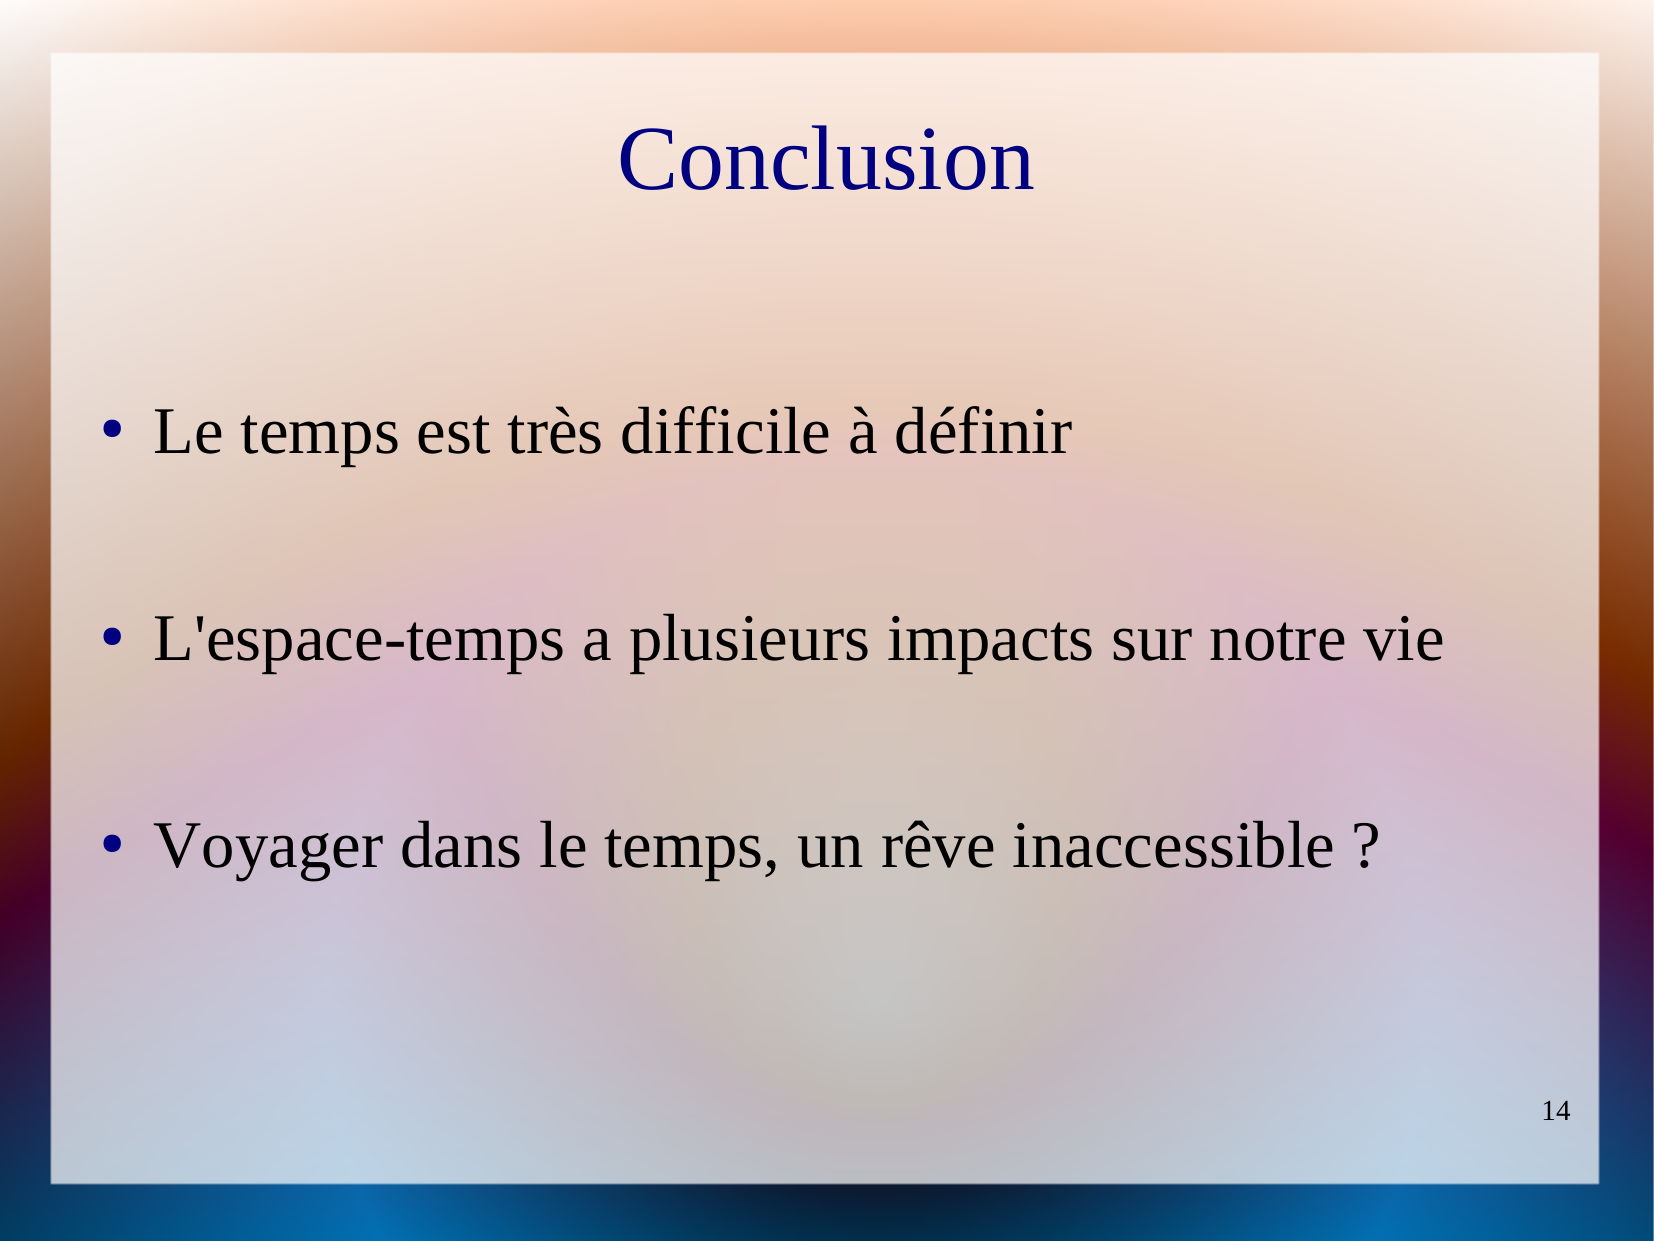

# Conclusion
Le temps est très difficile à définir
L'espace-temps a plusieurs impacts sur notre vie
Voyager dans le temps, un rêve inaccessible ?
14